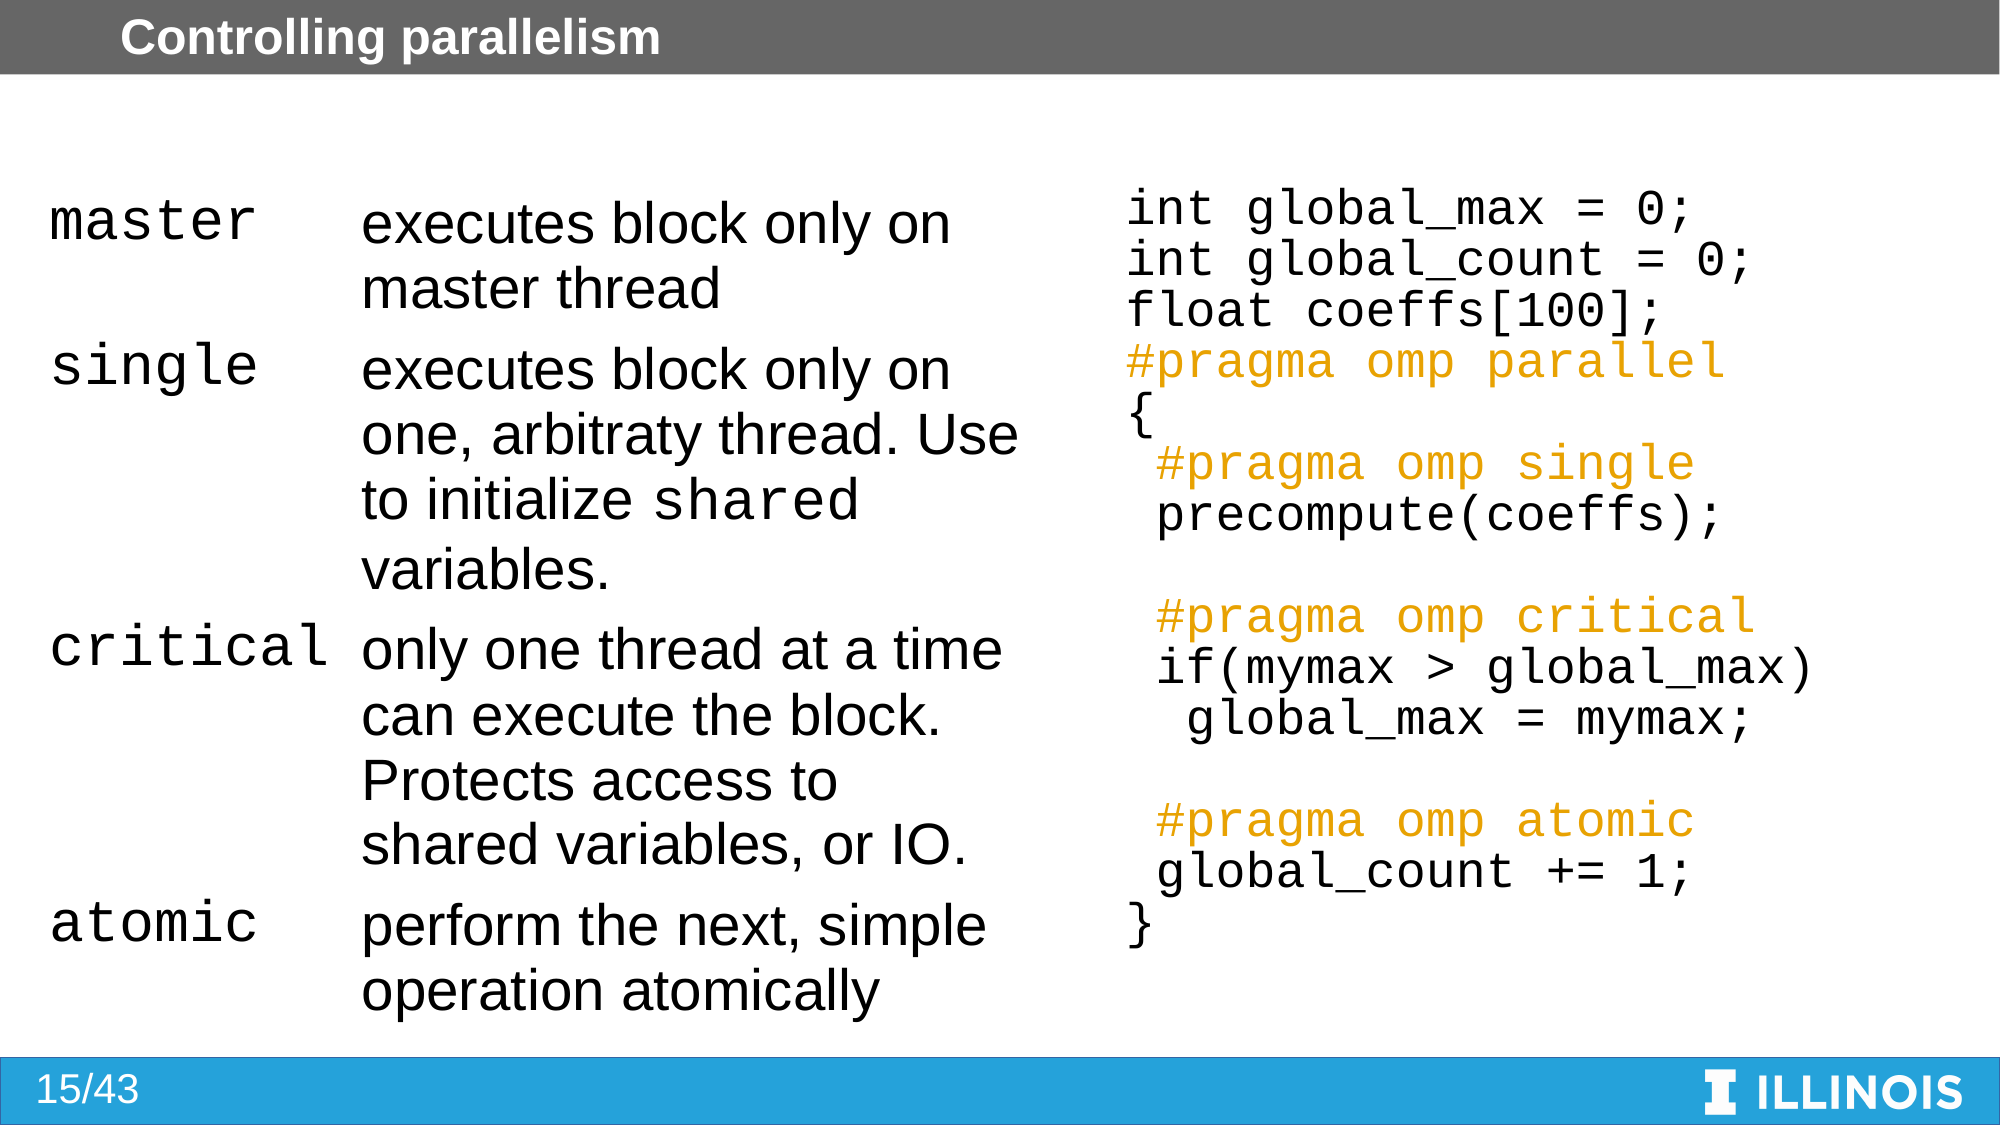

# Controlling parallelism
| master | executes block only on master thread |
| --- | --- |
| single | executes block only on one, arbitraty thread. Use to initialize shared variables. |
| critical | only one thread at a time can execute the block. Protects access to shared variables, or IO. |
| atomic | perform the next, simple operation atomically |
int global_max = 0;
int global_count = 0;
float coeffs[100];
#pragma omp parallel
{
 #pragma omp single
 precompute(coeffs);
 #pragma omp critical
 if(mymax > global_max)
 global_max = mymax;
 #pragma omp atomic
 global_count += 1;
}